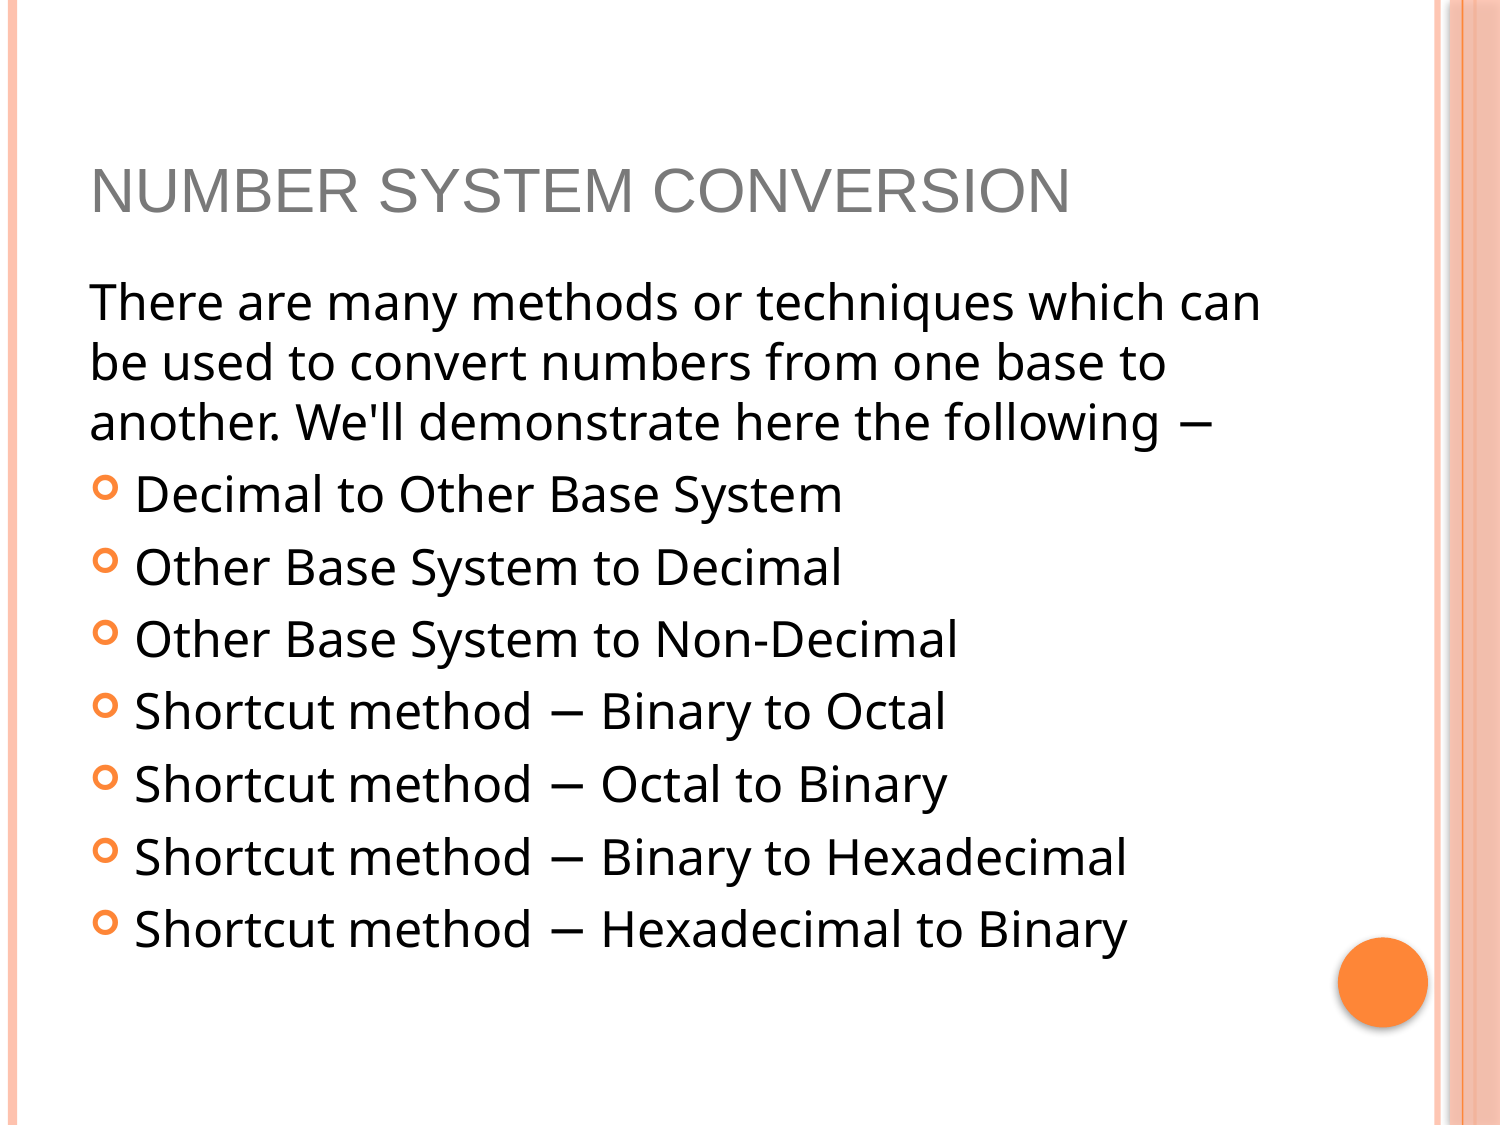

# Number System Conversion
There are many methods or techniques which can be used to convert numbers from one base to another. We'll demonstrate here the following −
Decimal to Other Base System
Other Base System to Decimal
Other Base System to Non-Decimal
Shortcut method − Binary to Octal
Shortcut method − Octal to Binary
Shortcut method − Binary to Hexadecimal
Shortcut method − Hexadecimal to Binary